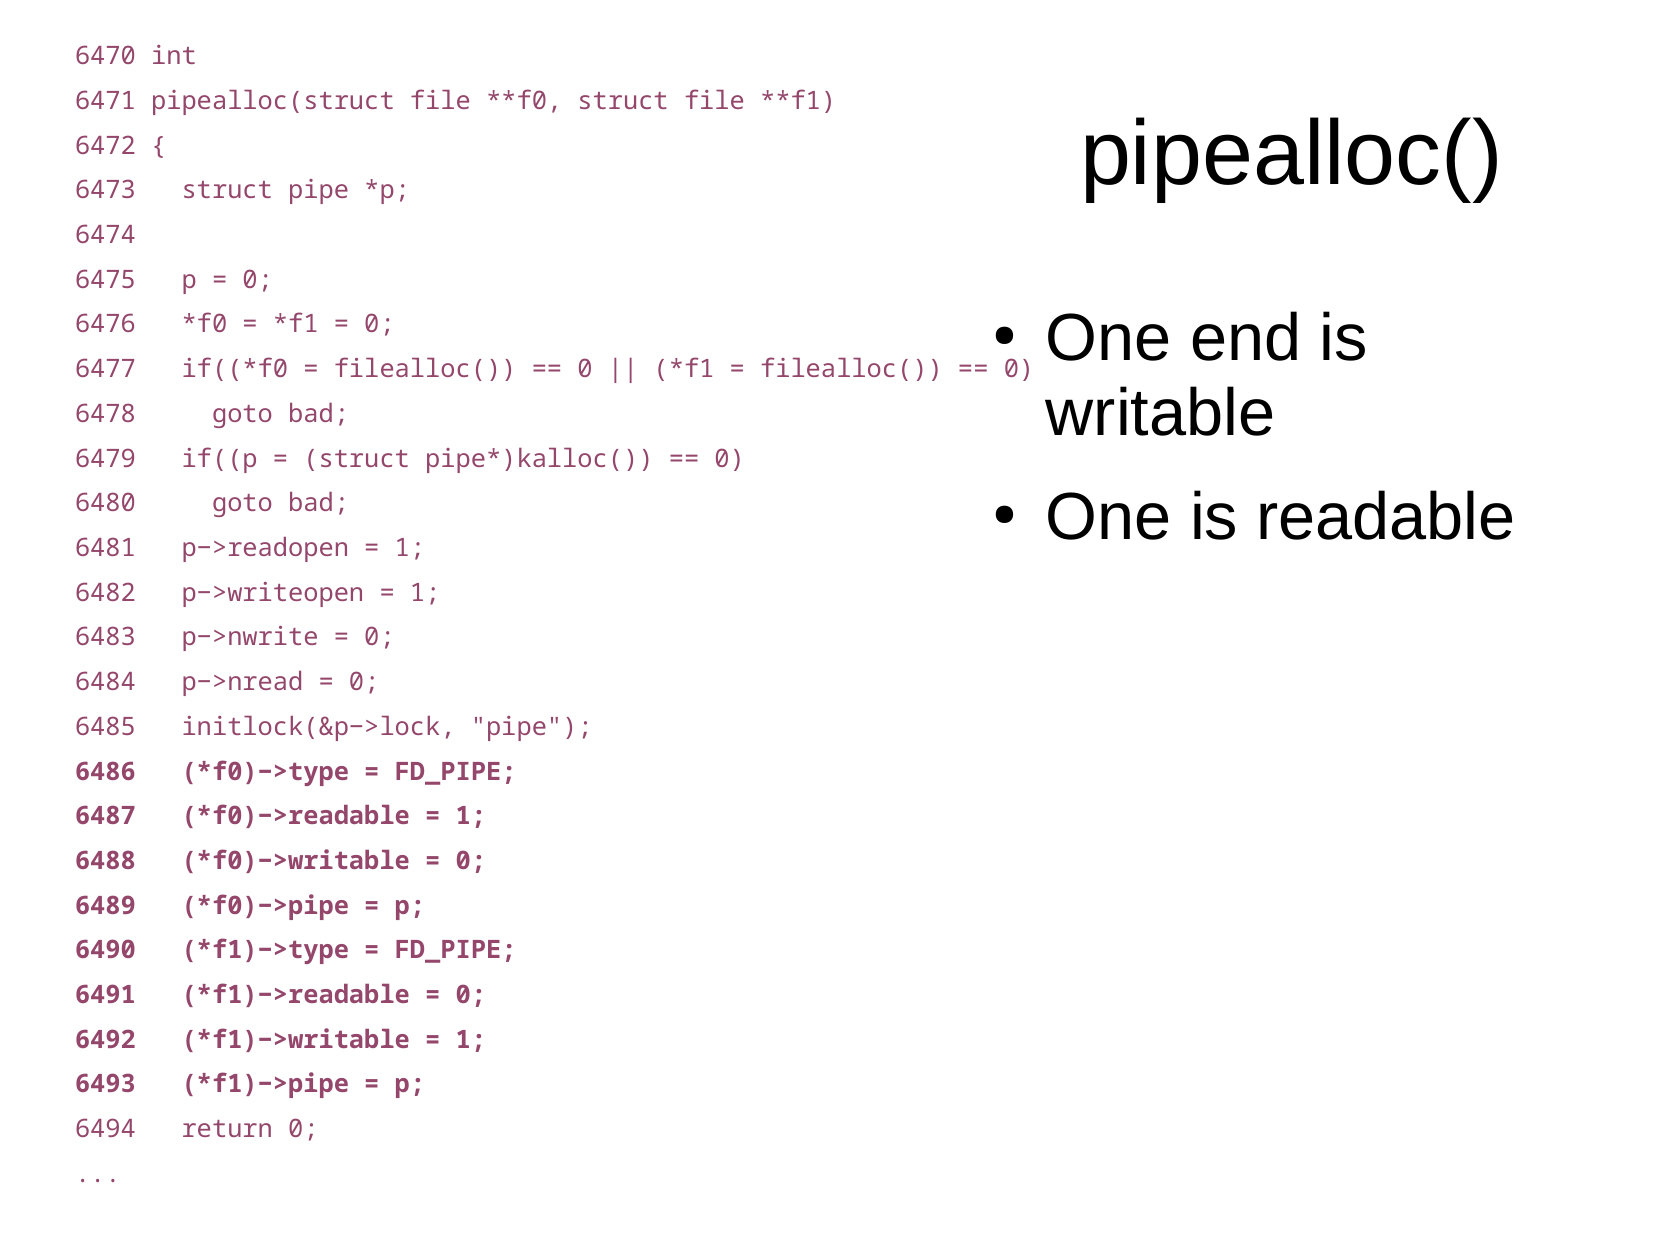

6470 int
6471 pipealloc(struct file **f0, struct file **f1)
6472 {
6473 struct pipe *p;
6474
6475 p = 0;
6476 *f0 = *f1 = 0;
6477 if((*f0 = filealloc()) == 0 || (*f1 = filealloc()) == 0)
6478 goto bad;
6479 if((p = (struct pipe*)kalloc()) == 0)
6480 goto bad;
6481 p−>readopen = 1;
6482 p−>writeopen = 1;
6483 p−>nwrite = 0;
6484 p−>nread = 0;
6485 initlock(&p−>lock, "pipe");
6486 (*f0)−>type = FD_PIPE;
6487 (*f0)−>readable = 1;
6488 (*f0)−>writable = 0;
6489 (*f0)−>pipe = p;
6490 (*f1)−>type = FD_PIPE;
6491 (*f1)−>readable = 0;
6492 (*f1)−>writable = 1;
6493 (*f1)−>pipe = p;
6494 return 0;
...
# pipealloc()
One end is writable
One is readable